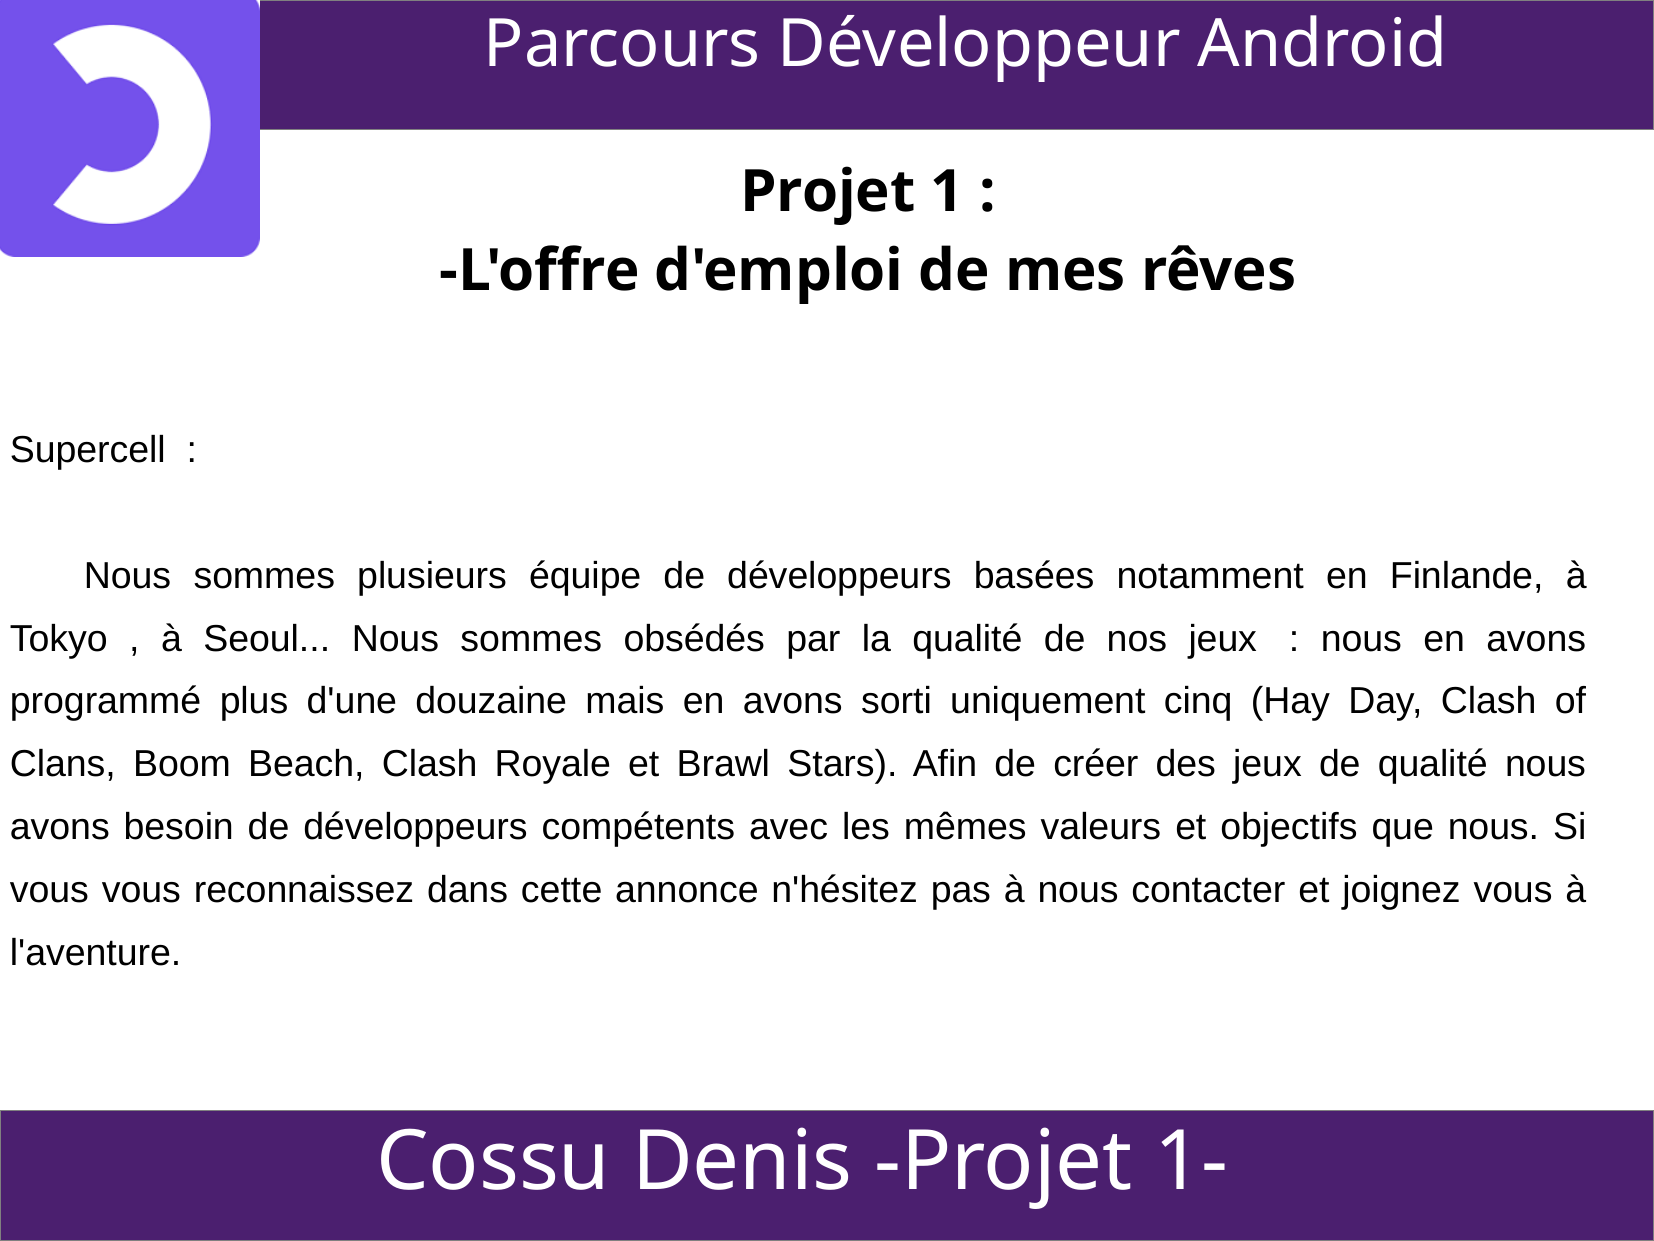

Projet 1 :
-L'offre d'emploi de mes rêves
Supercell  :
	Nous sommes plusieurs équipe de développeurs basées notamment en Finlande, à Tokyo , à Seoul... Nous sommes obsédés par la qualité de nos jeux  : nous en avons programmé plus d'une douzaine mais en avons sorti uniquement cinq (Hay Day, Clash of Clans, Boom Beach, Clash Royale et Brawl Stars). Afin de créer des jeux de qualité nous avons besoin de développeurs compétents avec les mêmes valeurs et objectifs que nous. Si vous vous reconnaissez dans cette annonce n'hésitez pas à nous contacter et joignez vous à l'aventure.